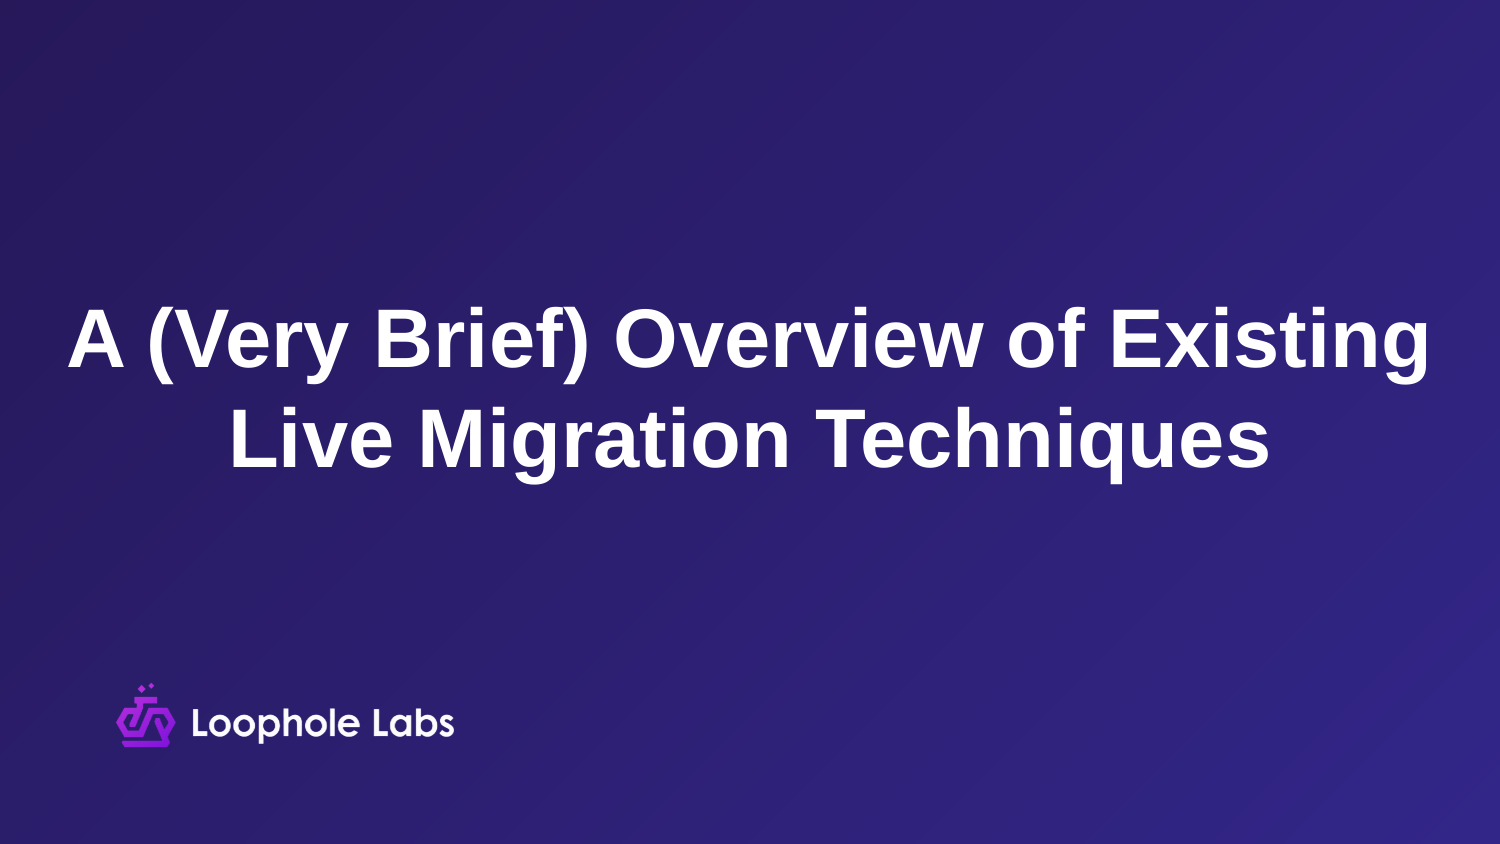

# A (Very Brief) Overview of Existing Live Migration Techniques